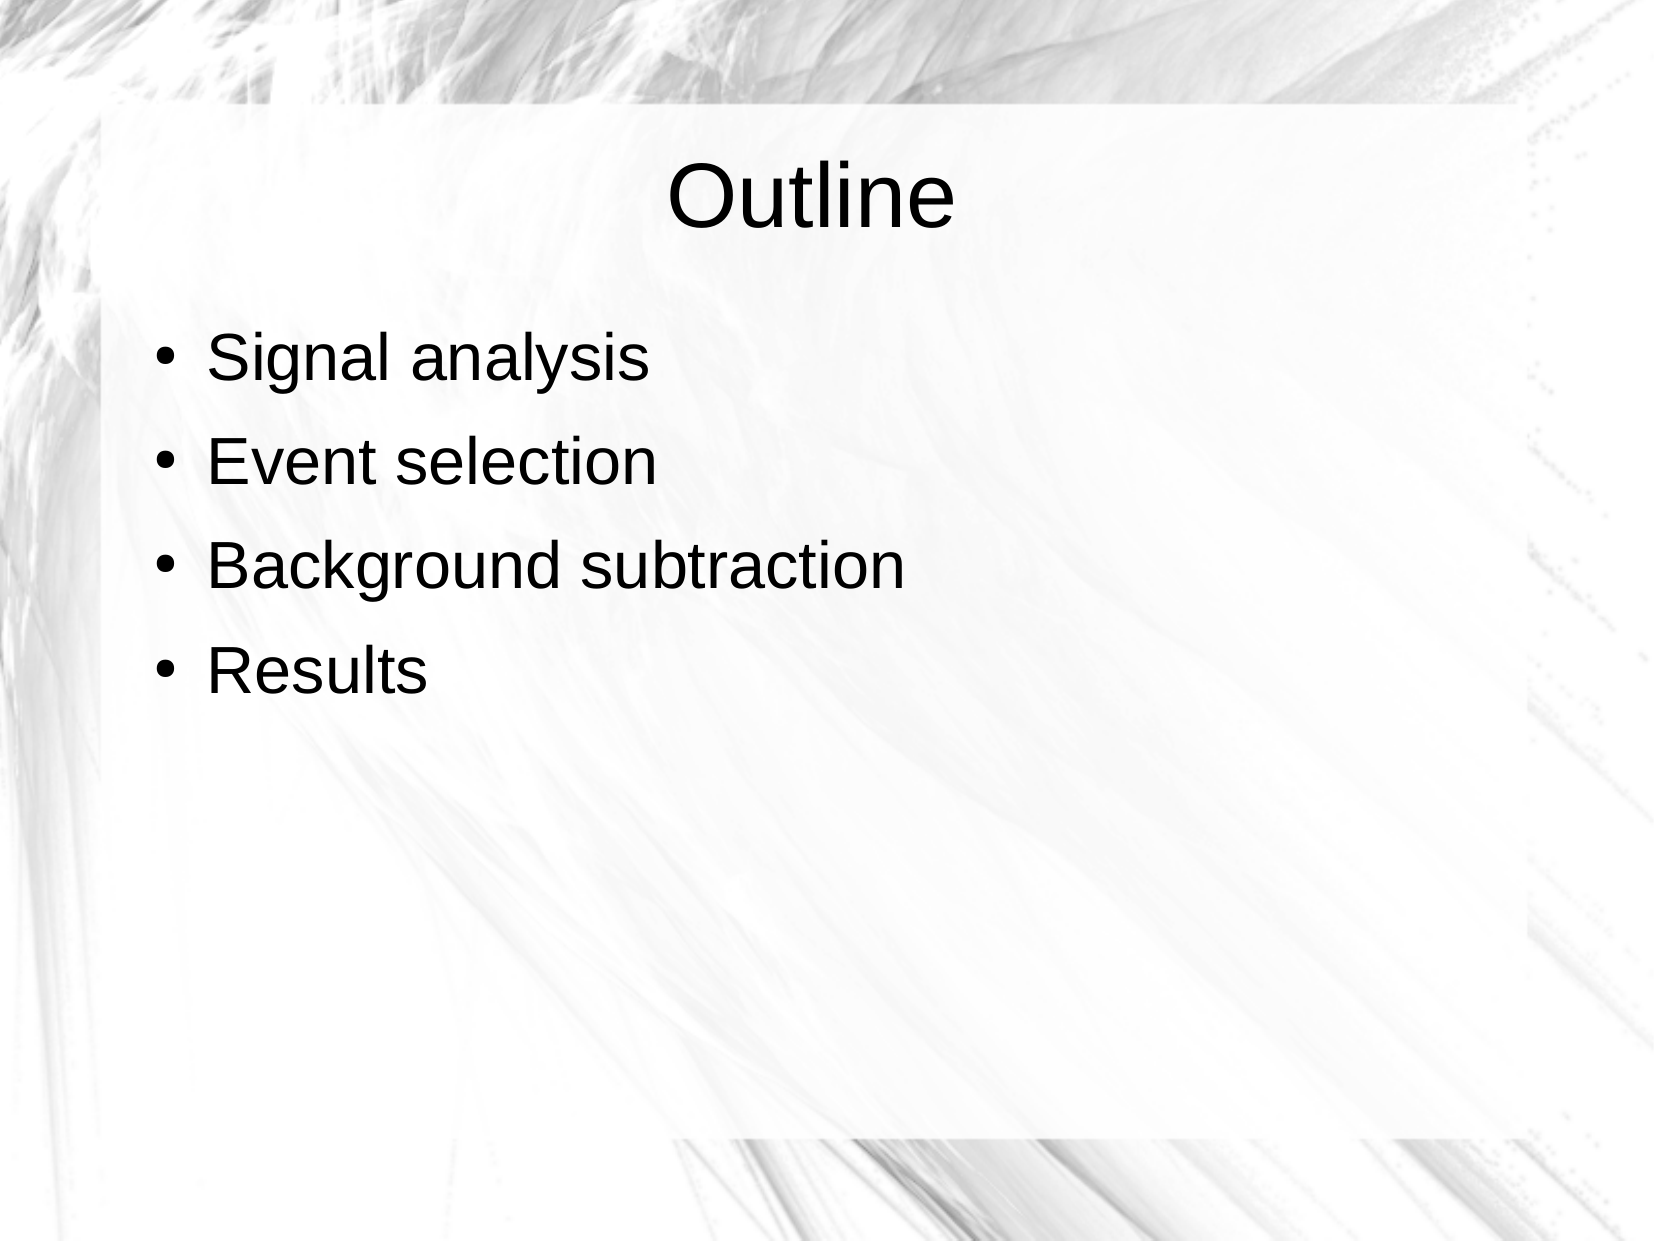

# Outline
Signal analysis
Event selection
Background subtraction
Results